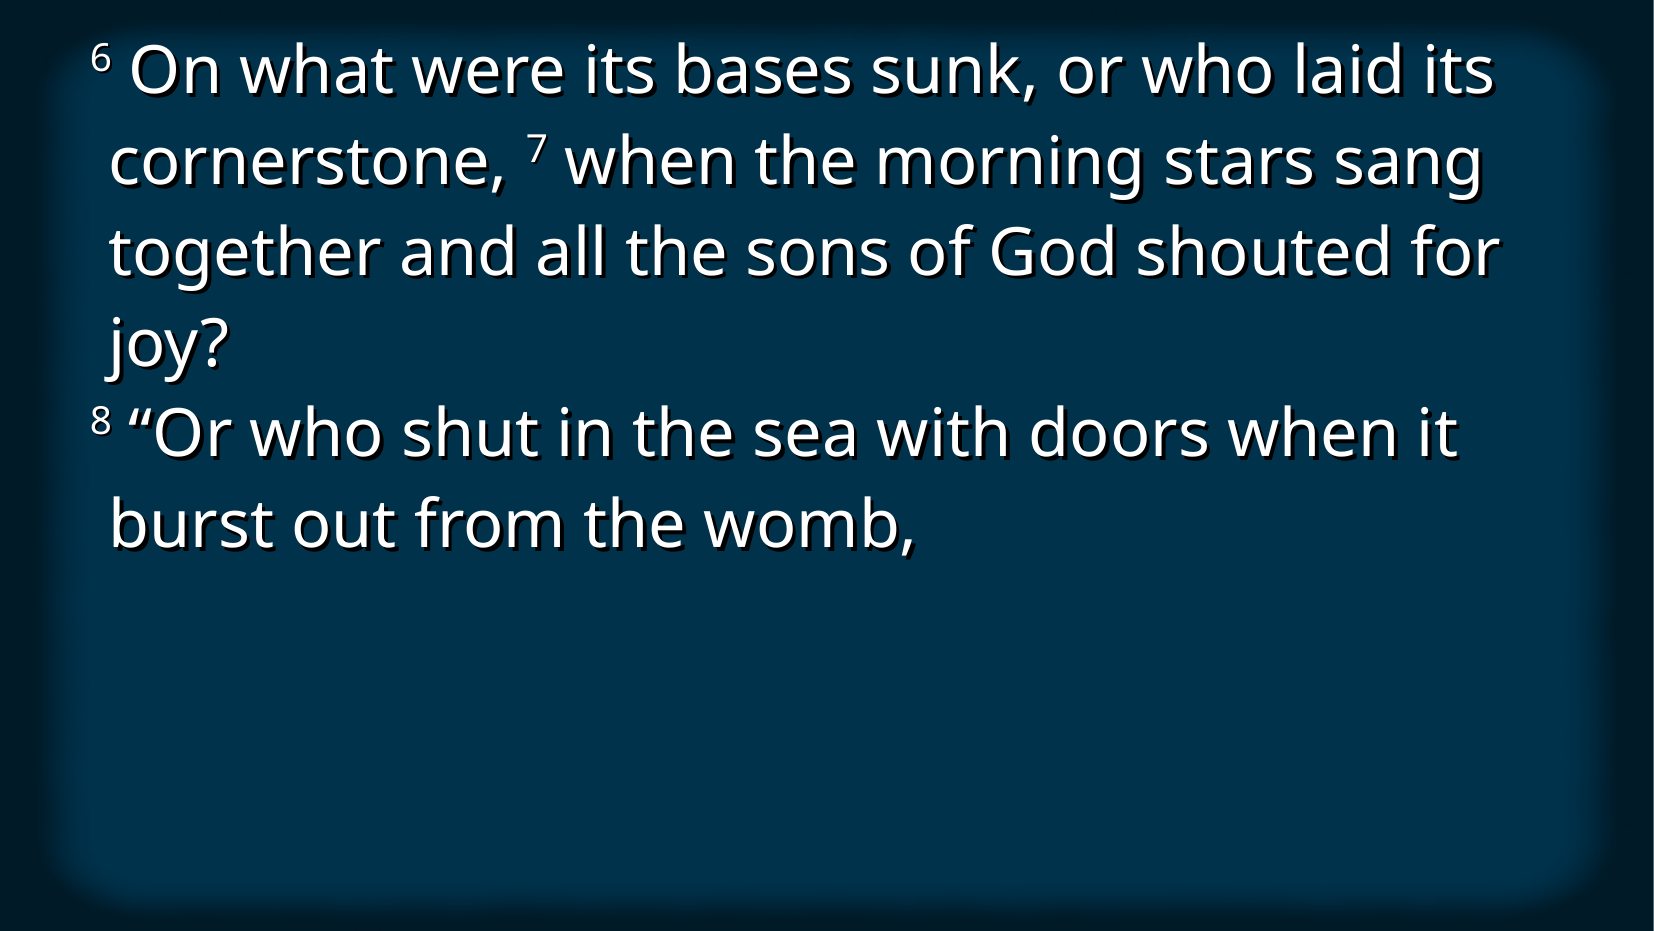

6 On what were its bases sunk, or who laid its cornerstone, 7 when the morning stars sang together and all the sons of God shouted for joy?
8 “Or who shut in the sea with doors when it burst out from the womb,